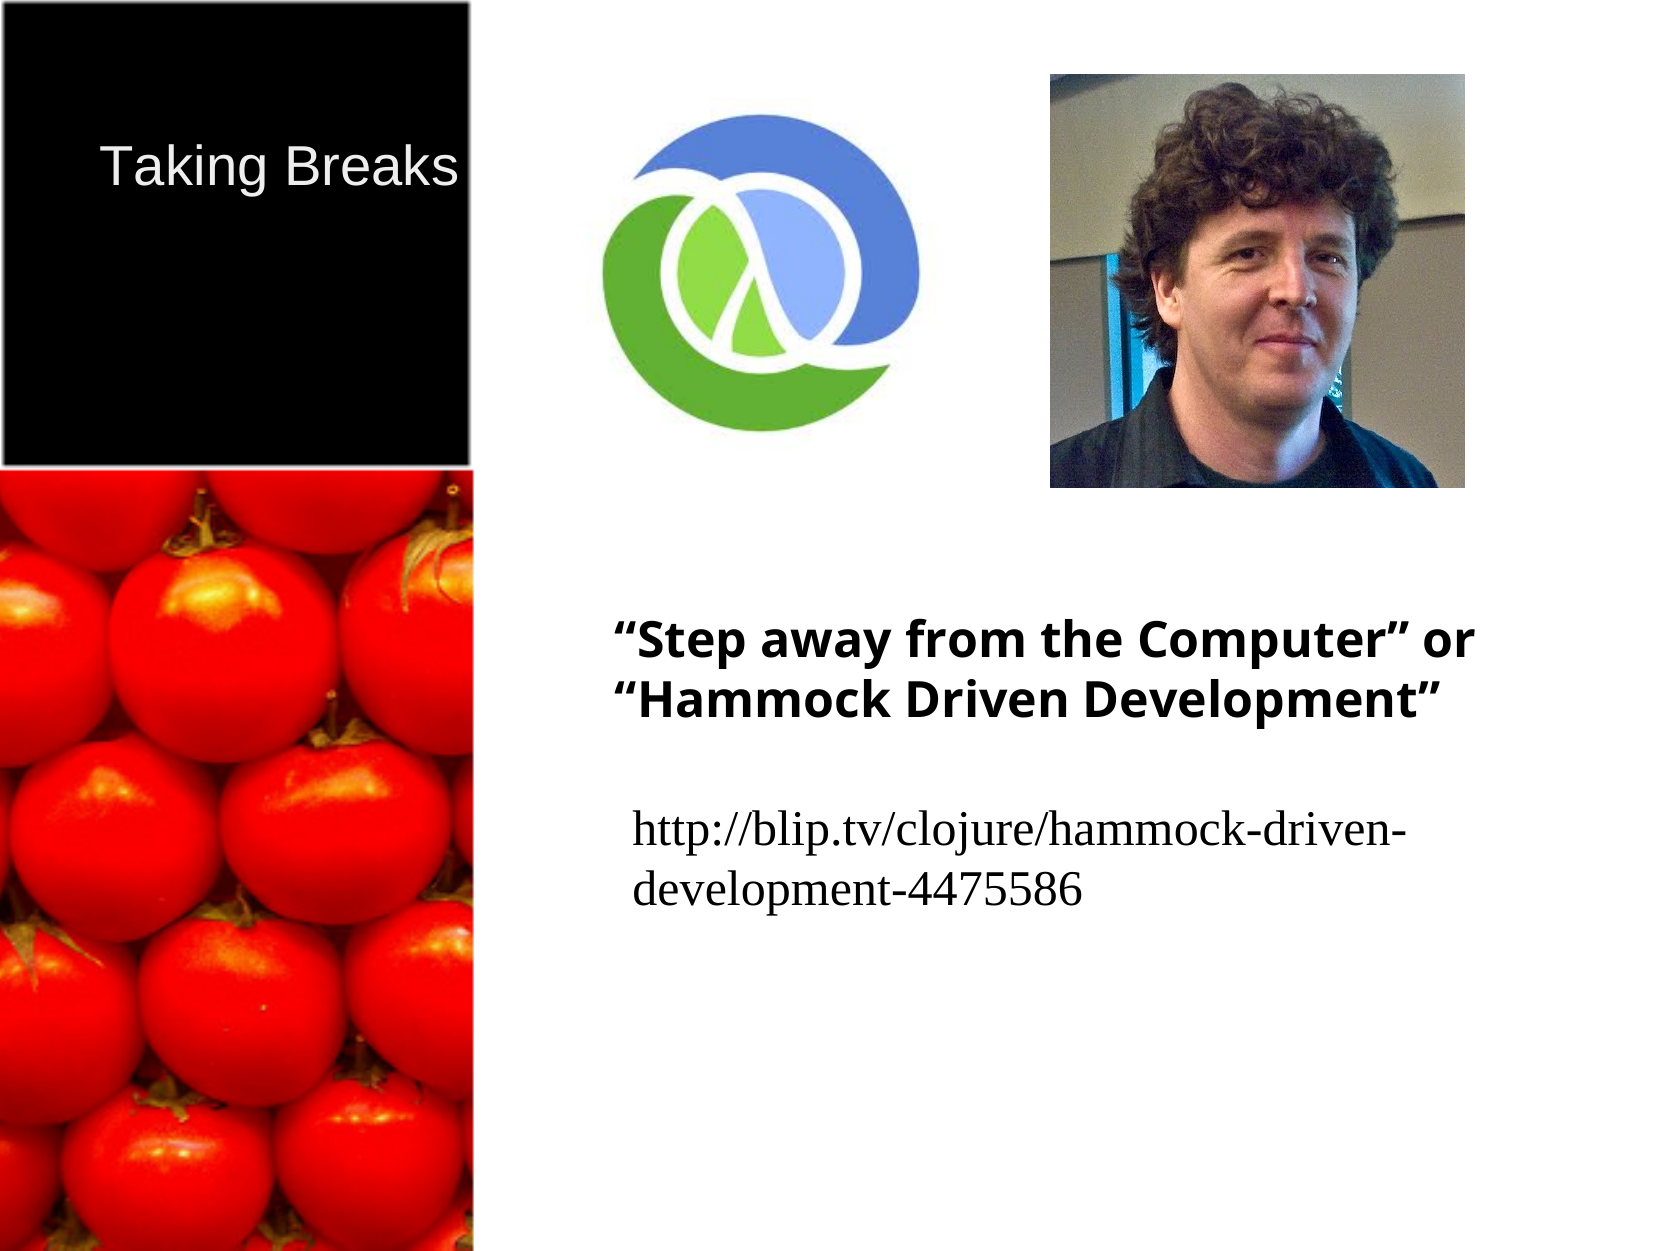

Taking Breaks
“Step away from the Computer” or
“Hammock Driven Development”
http://blip.tv/clojure/hammock-driven-development-4475586